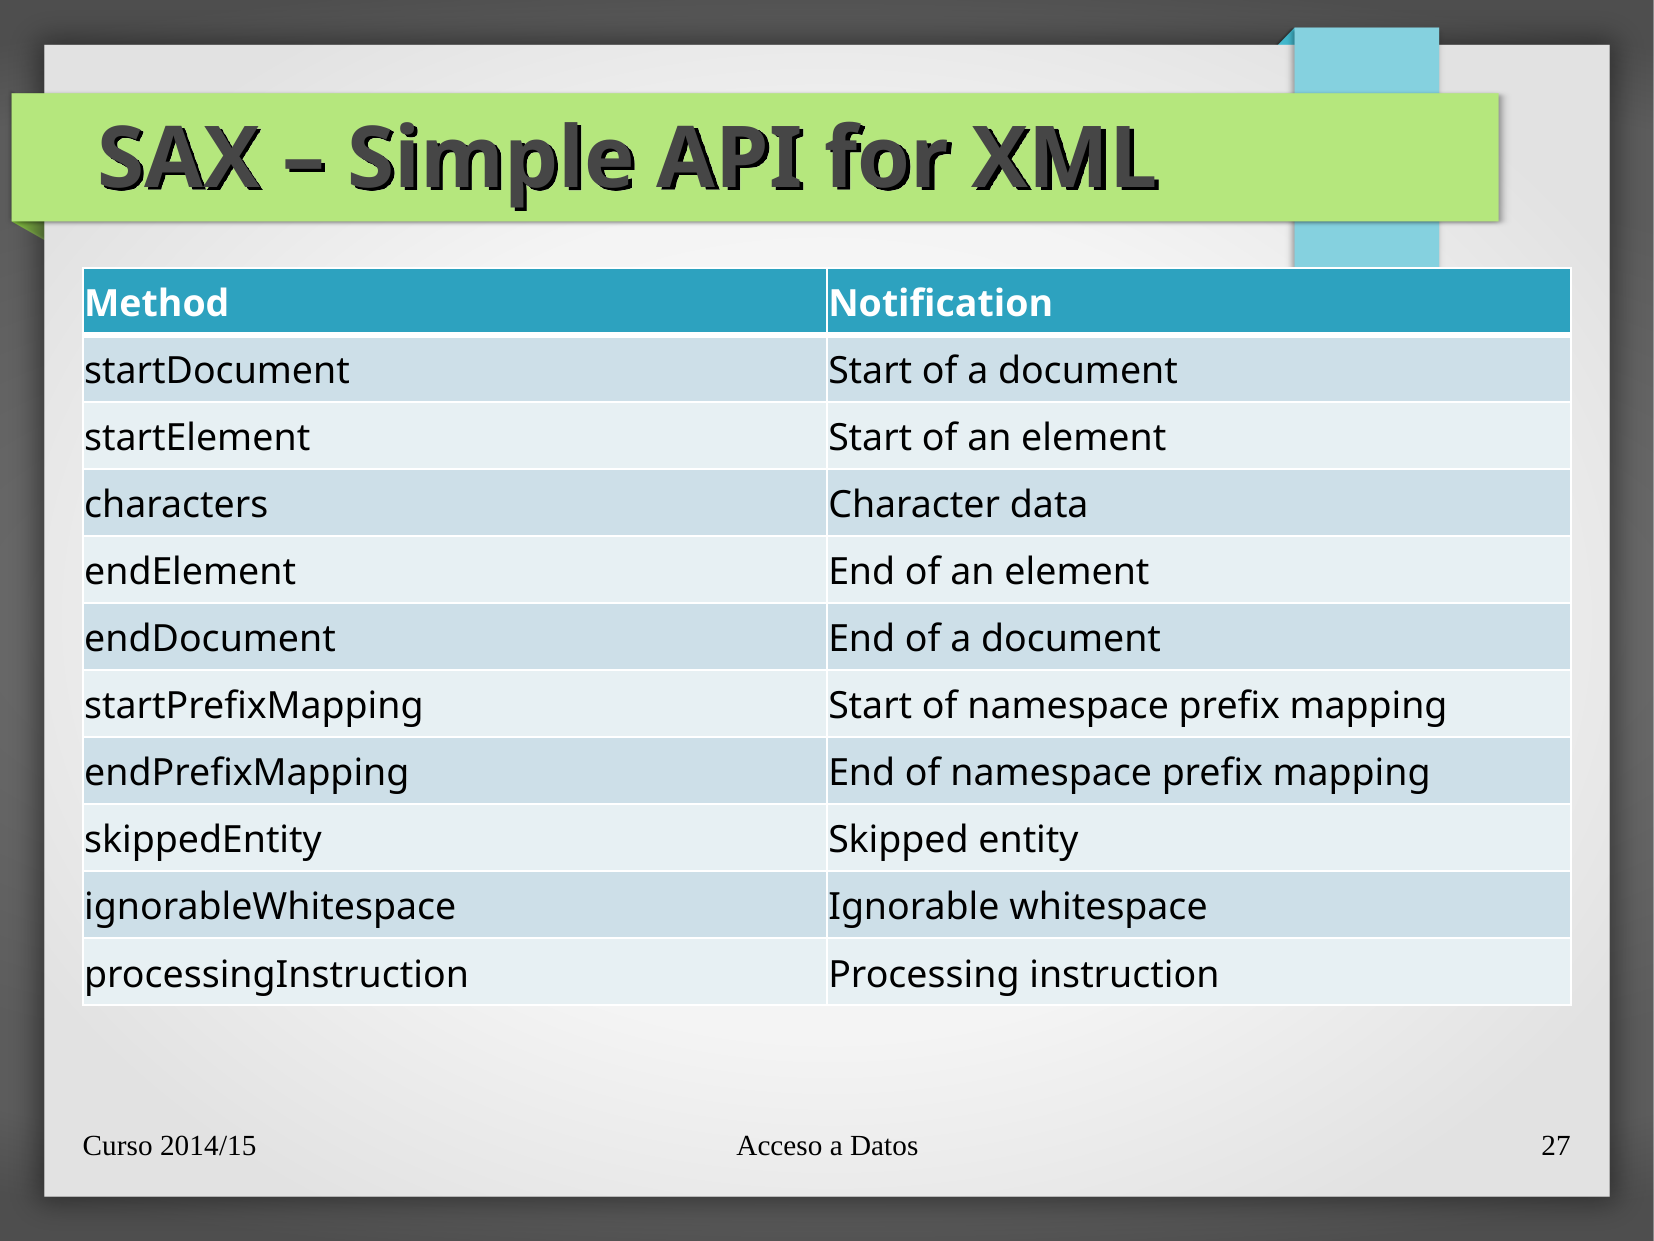

# SAX – Simple API for XML
| Method | Notification |
| --- | --- |
| startDocument | Start of a document |
| startElement | Start of an element |
| characters | Character data |
| endElement | End of an element |
| endDocument | End of a document |
| startPrefixMapping | Start of namespace prefix mapping |
| endPrefixMapping | End of namespace prefix mapping |
| skippedEntity | Skipped entity |
| ignorableWhitespace | Ignorable whitespace |
| processingInstruction | Processing instruction |
Curso 2014/15
Acceso a Datos
27